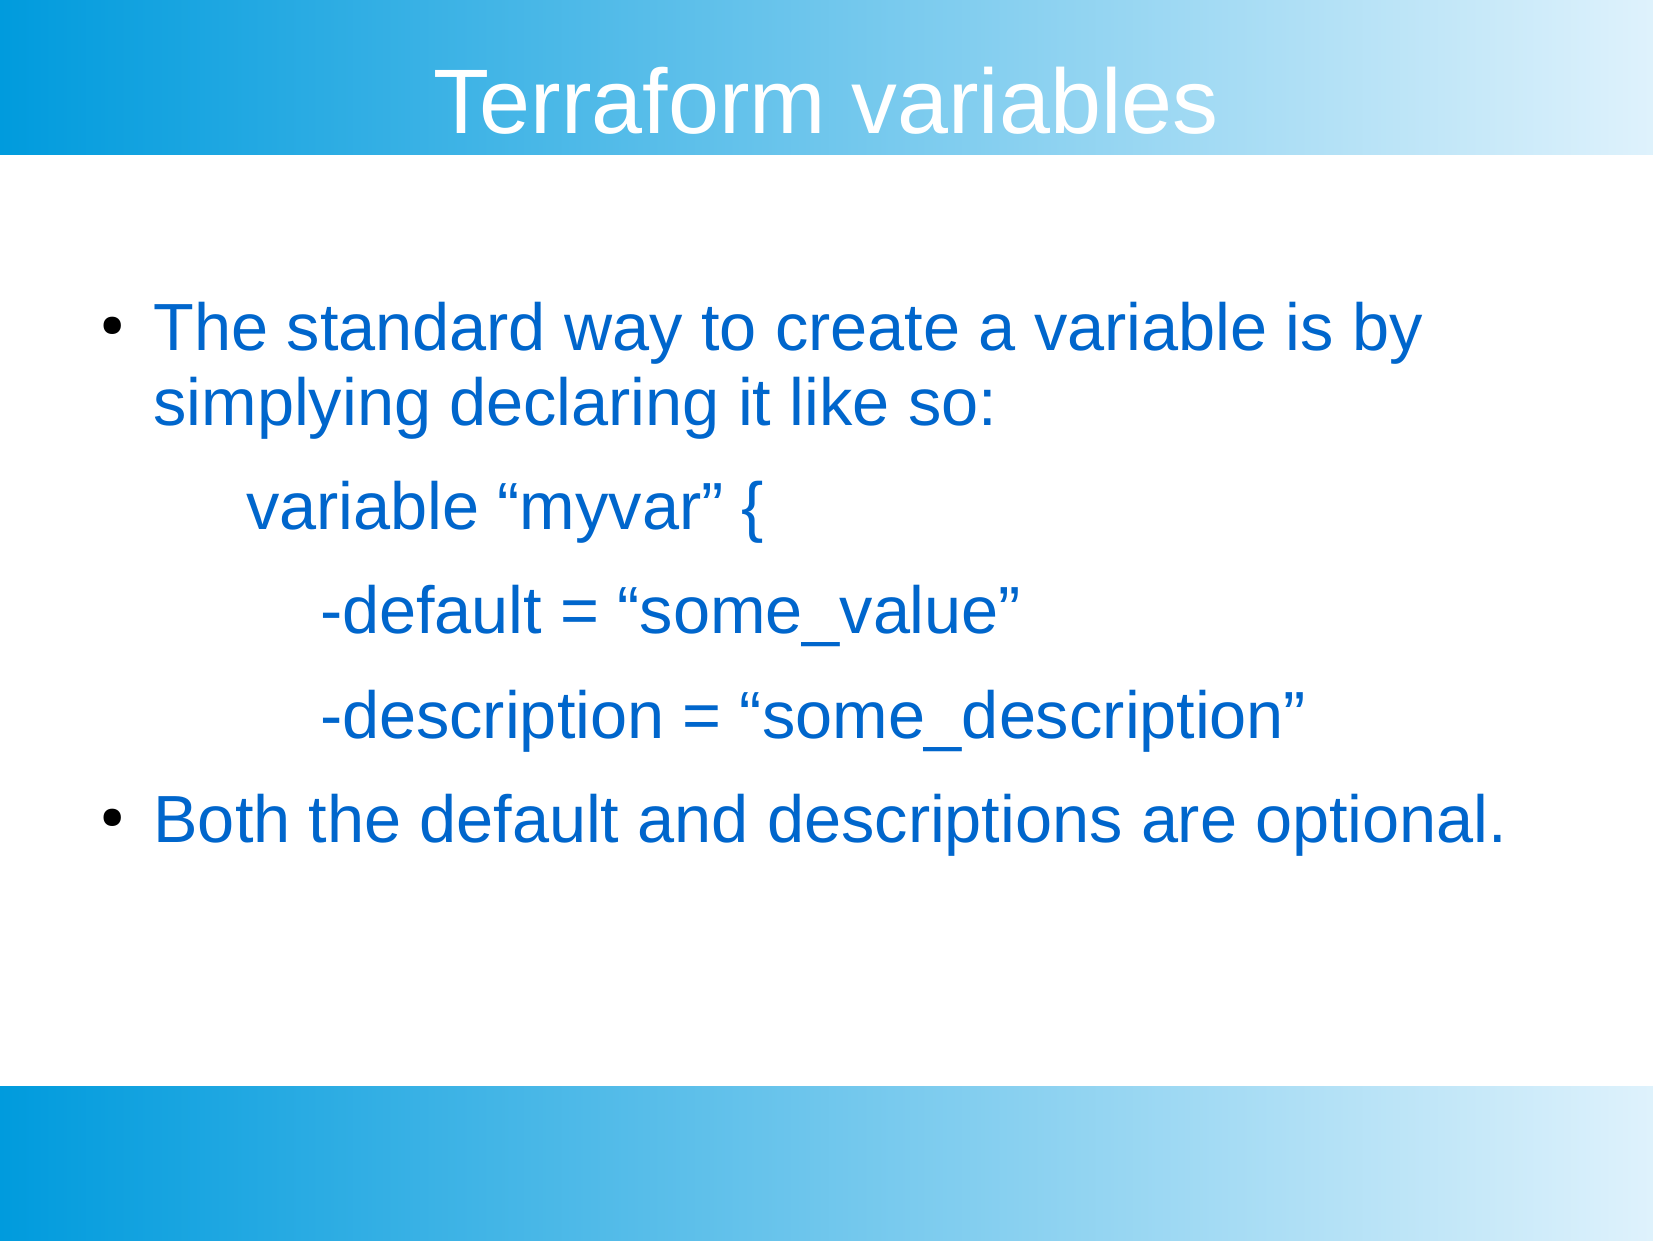

# Terraform variables
The standard way to create a variable is by simplying declaring it like so:
 variable “myvar” {
 -default = “some_value”
 -description = “some_description”
Both the default and descriptions are optional.